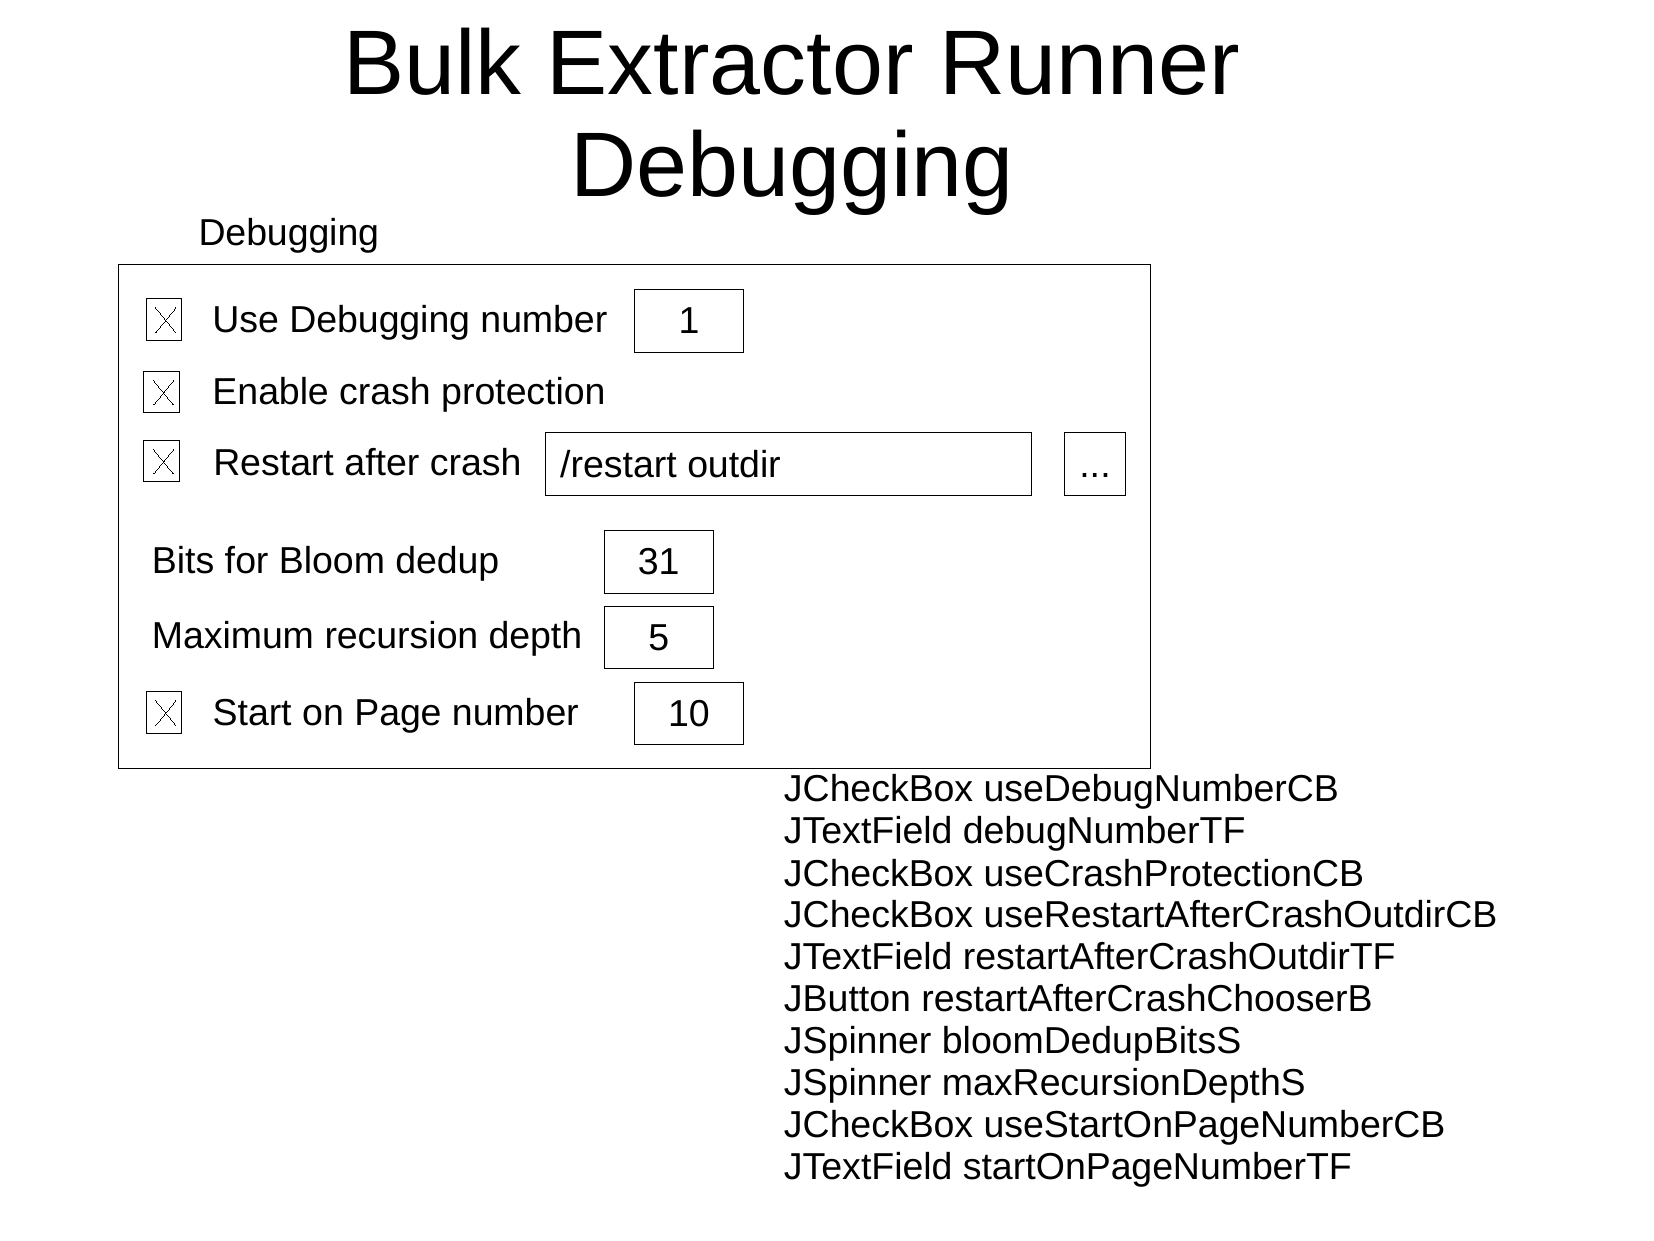

# Bulk Extractor Runner Debugging
Debugging
1
Use Debugging number
Enable crash protection
/restart outdir
...
Restart after crash
31
Bits for Bloom dedup
5
Maximum recursion depth
10
Start on Page number
JCheckBox useDebugNumberCB
JTextField debugNumberTF
JCheckBox useCrashProtectionCB
JCheckBox useRestartAfterCrashOutdirCB
JTextField restartAfterCrashOutdirTF
JButton restartAfterCrashChooserB
JSpinner bloomDedupBitsS
JSpinner maxRecursionDepthS
JCheckBox useStartOnPageNumberCB
JTextField startOnPageNumberTF